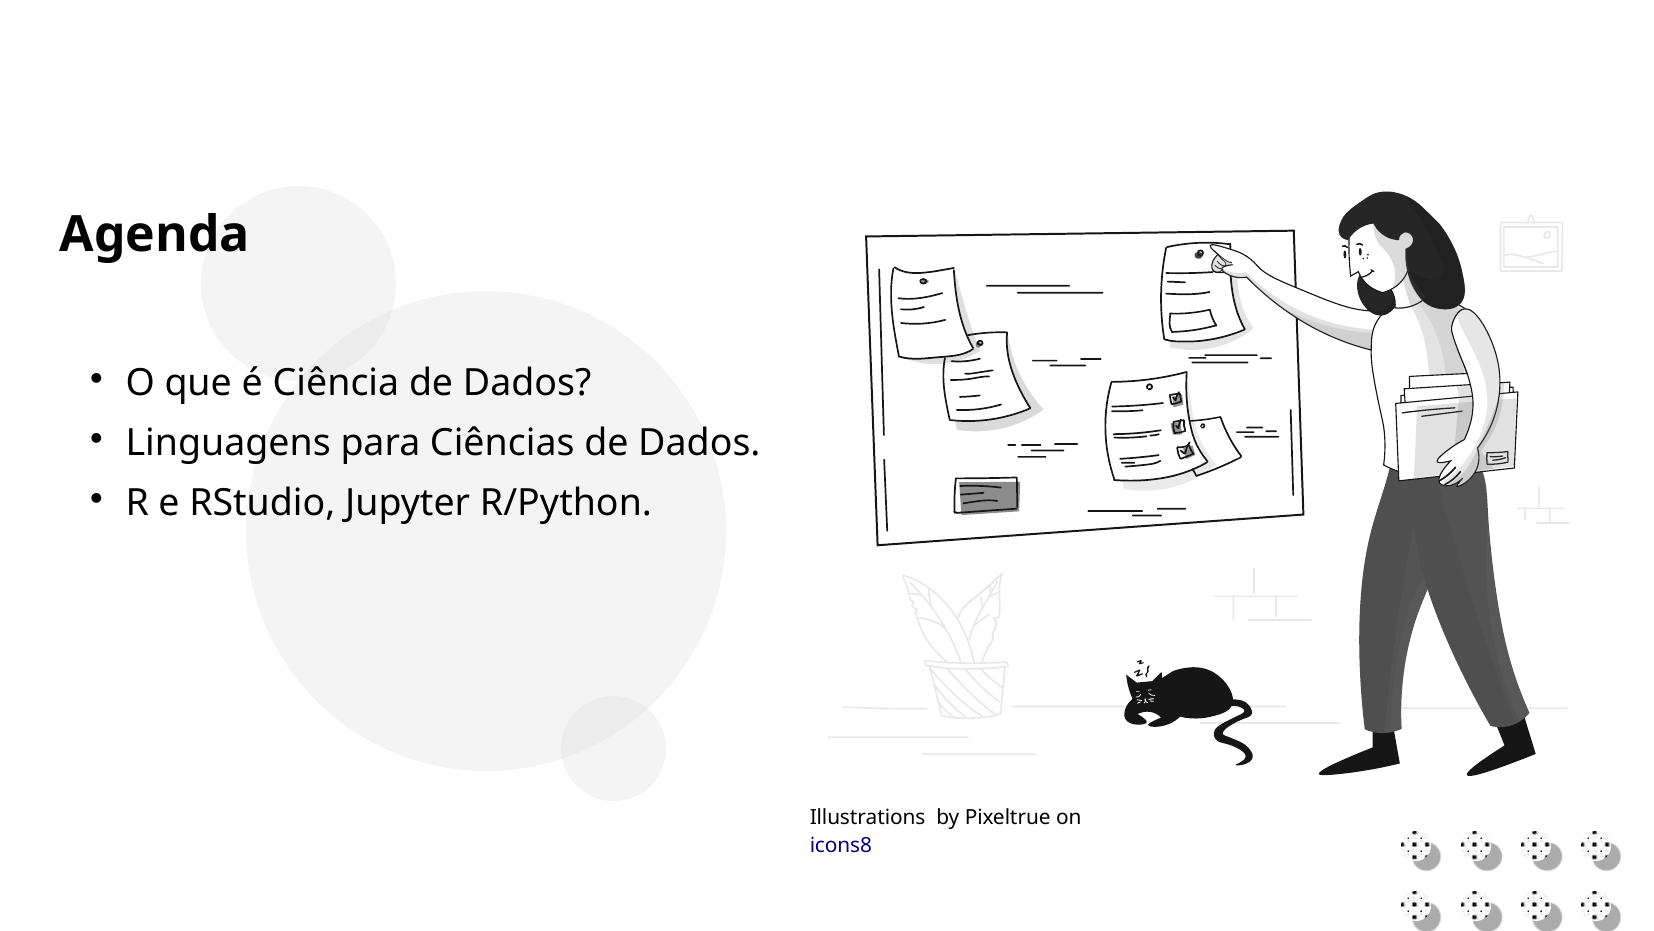

Agenda
O que é Ciência de Dados?
Linguagens para Ciências de Dados.
R e RStudio, Jupyter R/Python.